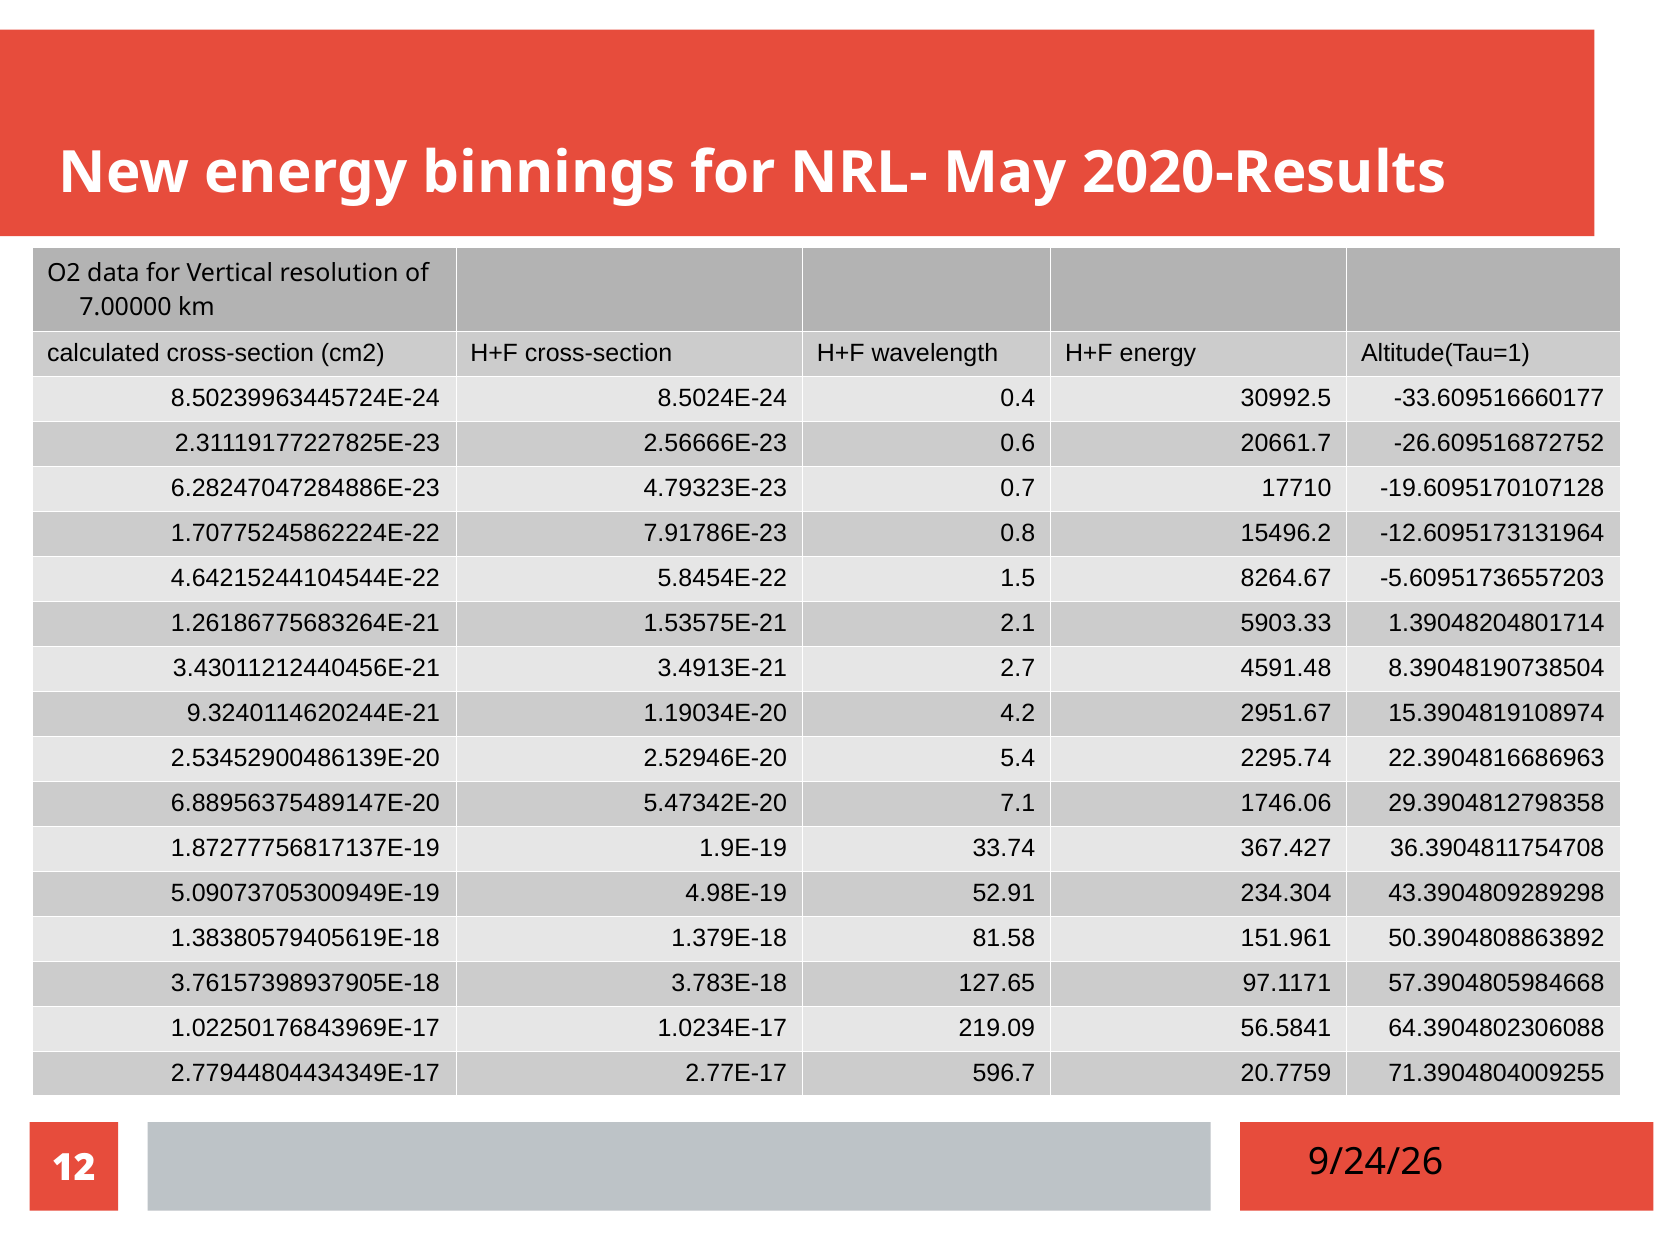

# New energy binnings for NRL- May 2020-Results
| O2 data for Vertical resolution of 7.00000 km | | | | |
| --- | --- | --- | --- | --- |
| calculated cross-section (cm2) | H+F cross-section | H+F wavelength | H+F energy | Altitude(Tau=1) |
| 8.50239963445724E-24 | 8.5024E-24 | 0.4 | 30992.5 | -33.609516660177 |
| 2.31119177227825E-23 | 2.56666E-23 | 0.6 | 20661.7 | -26.609516872752 |
| 6.28247047284886E-23 | 4.79323E-23 | 0.7 | 17710 | -19.6095170107128 |
| 1.70775245862224E-22 | 7.91786E-23 | 0.8 | 15496.2 | -12.6095173131964 |
| 4.64215244104544E-22 | 5.8454E-22 | 1.5 | 8264.67 | -5.60951736557203 |
| 1.26186775683264E-21 | 1.53575E-21 | 2.1 | 5903.33 | 1.39048204801714 |
| 3.43011212440456E-21 | 3.4913E-21 | 2.7 | 4591.48 | 8.39048190738504 |
| 9.3240114620244E-21 | 1.19034E-20 | 4.2 | 2951.67 | 15.3904819108974 |
| 2.53452900486139E-20 | 2.52946E-20 | 5.4 | 2295.74 | 22.3904816686963 |
| 6.88956375489147E-20 | 5.47342E-20 | 7.1 | 1746.06 | 29.3904812798358 |
| 1.87277756817137E-19 | 1.9E-19 | 33.74 | 367.427 | 36.3904811754708 |
| 5.09073705300949E-19 | 4.98E-19 | 52.91 | 234.304 | 43.3904809289298 |
| 1.38380579405619E-18 | 1.379E-18 | 81.58 | 151.961 | 50.3904808863892 |
| 3.76157398937905E-18 | 3.783E-18 | 127.65 | 97.1171 | 57.3904805984668 |
| 1.02250176843969E-17 | 1.0234E-17 | 219.09 | 56.5841 | 64.3904802306088 |
| 2.77944804434349E-17 | 2.77E-17 | 596.7 | 20.7759 | 71.3904804009255 |
12